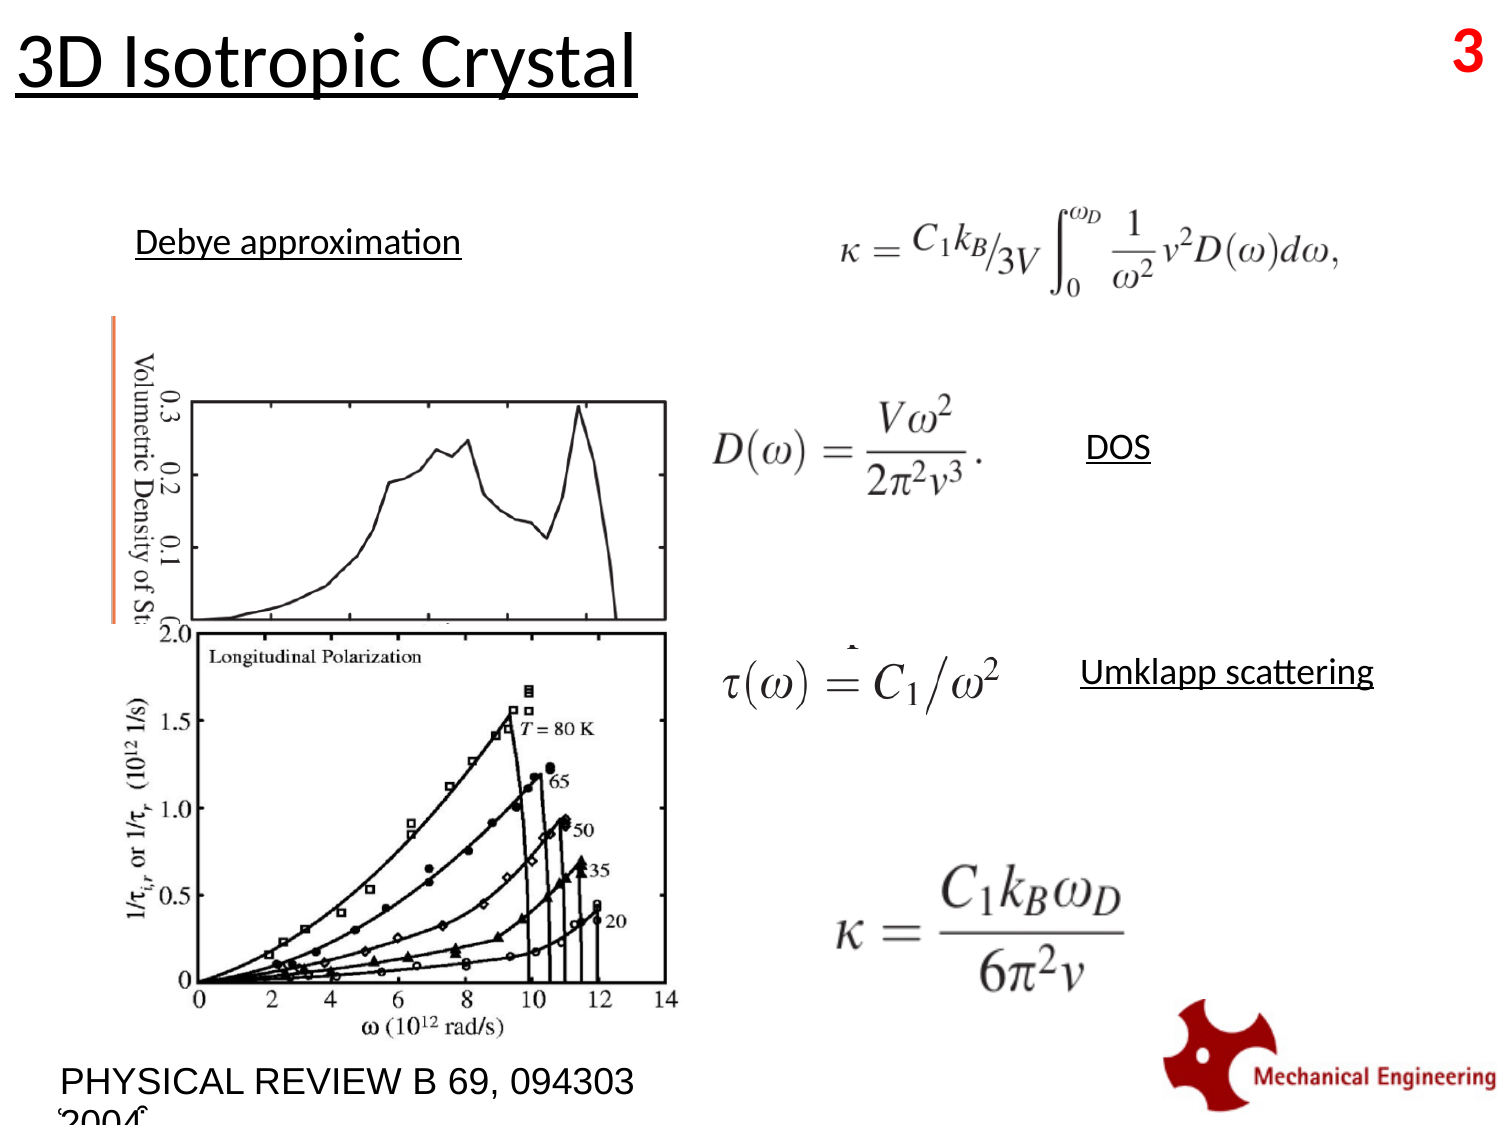

# 3D Isotropic Crystal
3
Debye approximation
DOS
Umklapp scattering
PHYSICAL REVIEW B 69, 094303 ͑2004͒